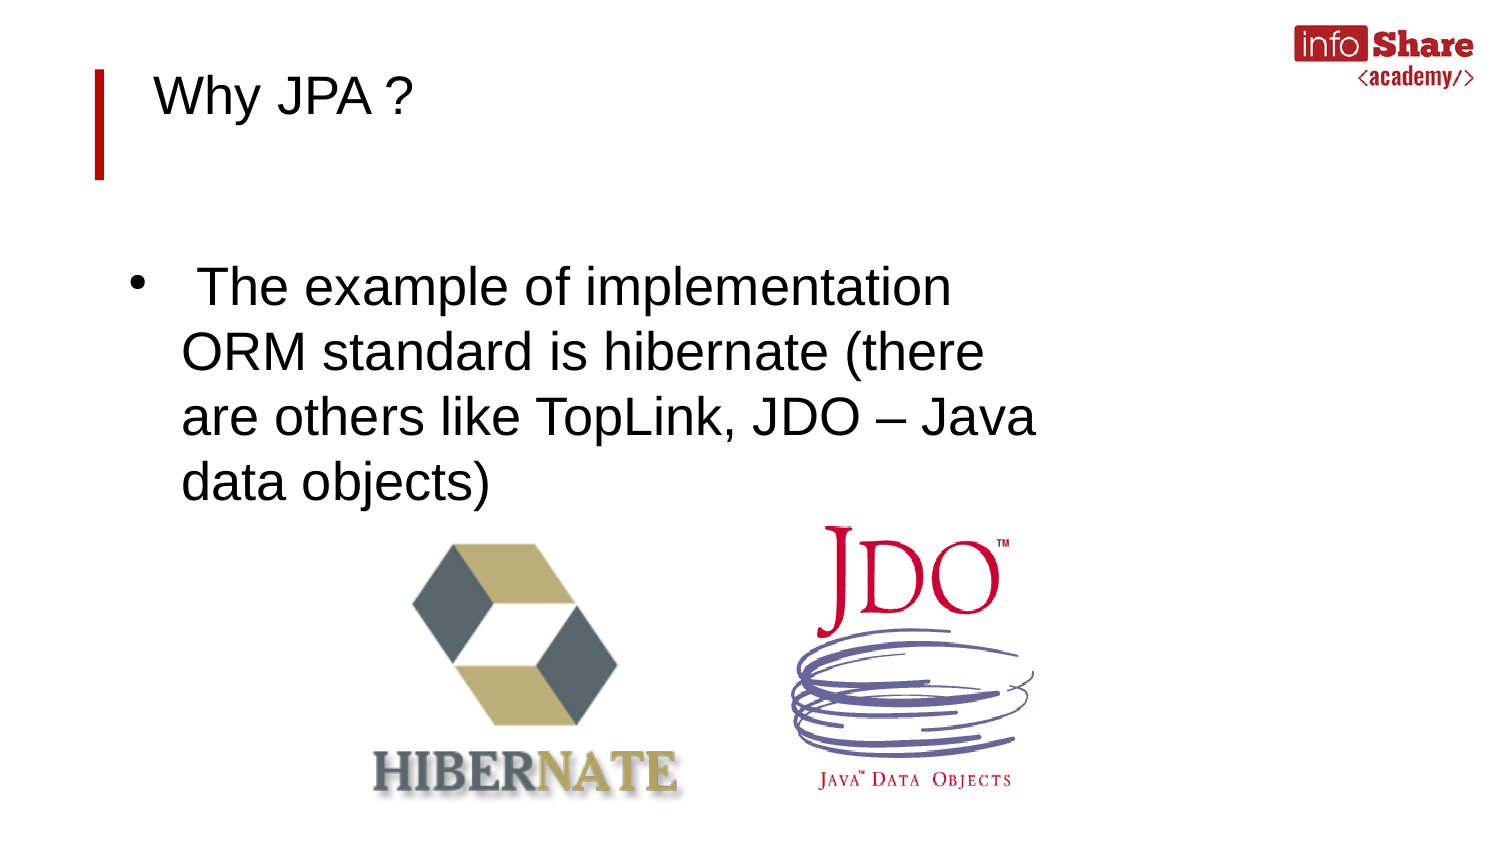

# Why JPA ?
 The example of implementation ORM standard is hibernate (there are others like TopLink, JDO – Java data objects)